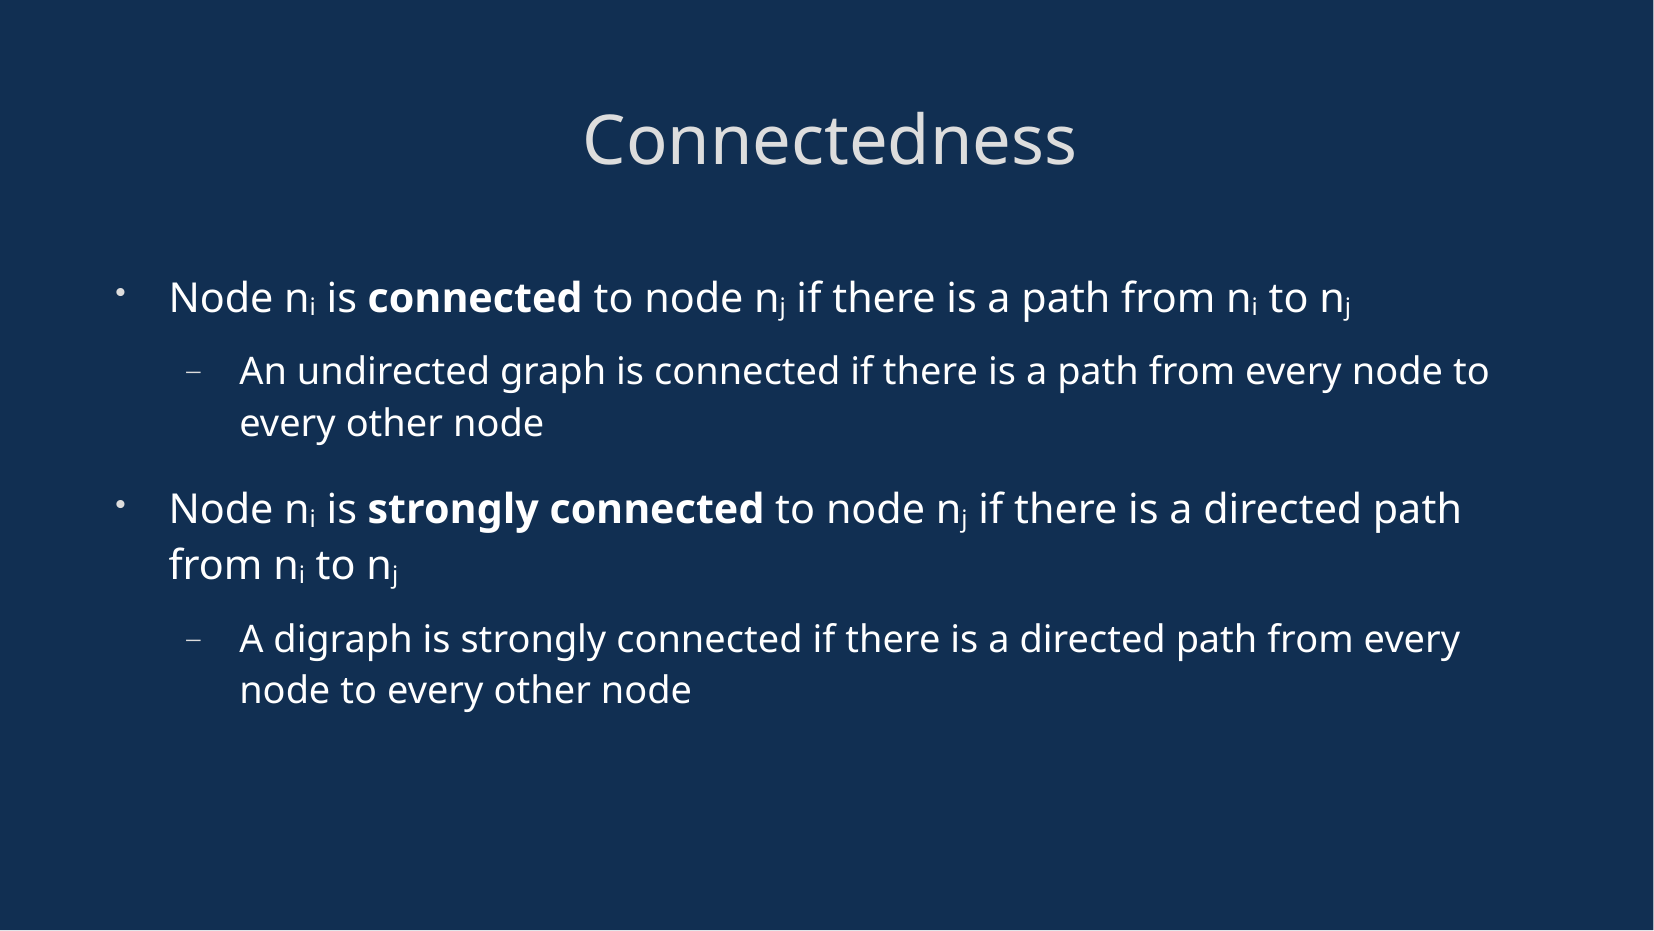

# Connectedness
Node ni is connected to node nj if there is a path from ni to nj
An undirected graph is connected if there is a path from every node to every other node
Node ni is strongly connected to node nj if there is a directed path from ni to nj
A digraph is strongly connected if there is a directed path from every node to every other node